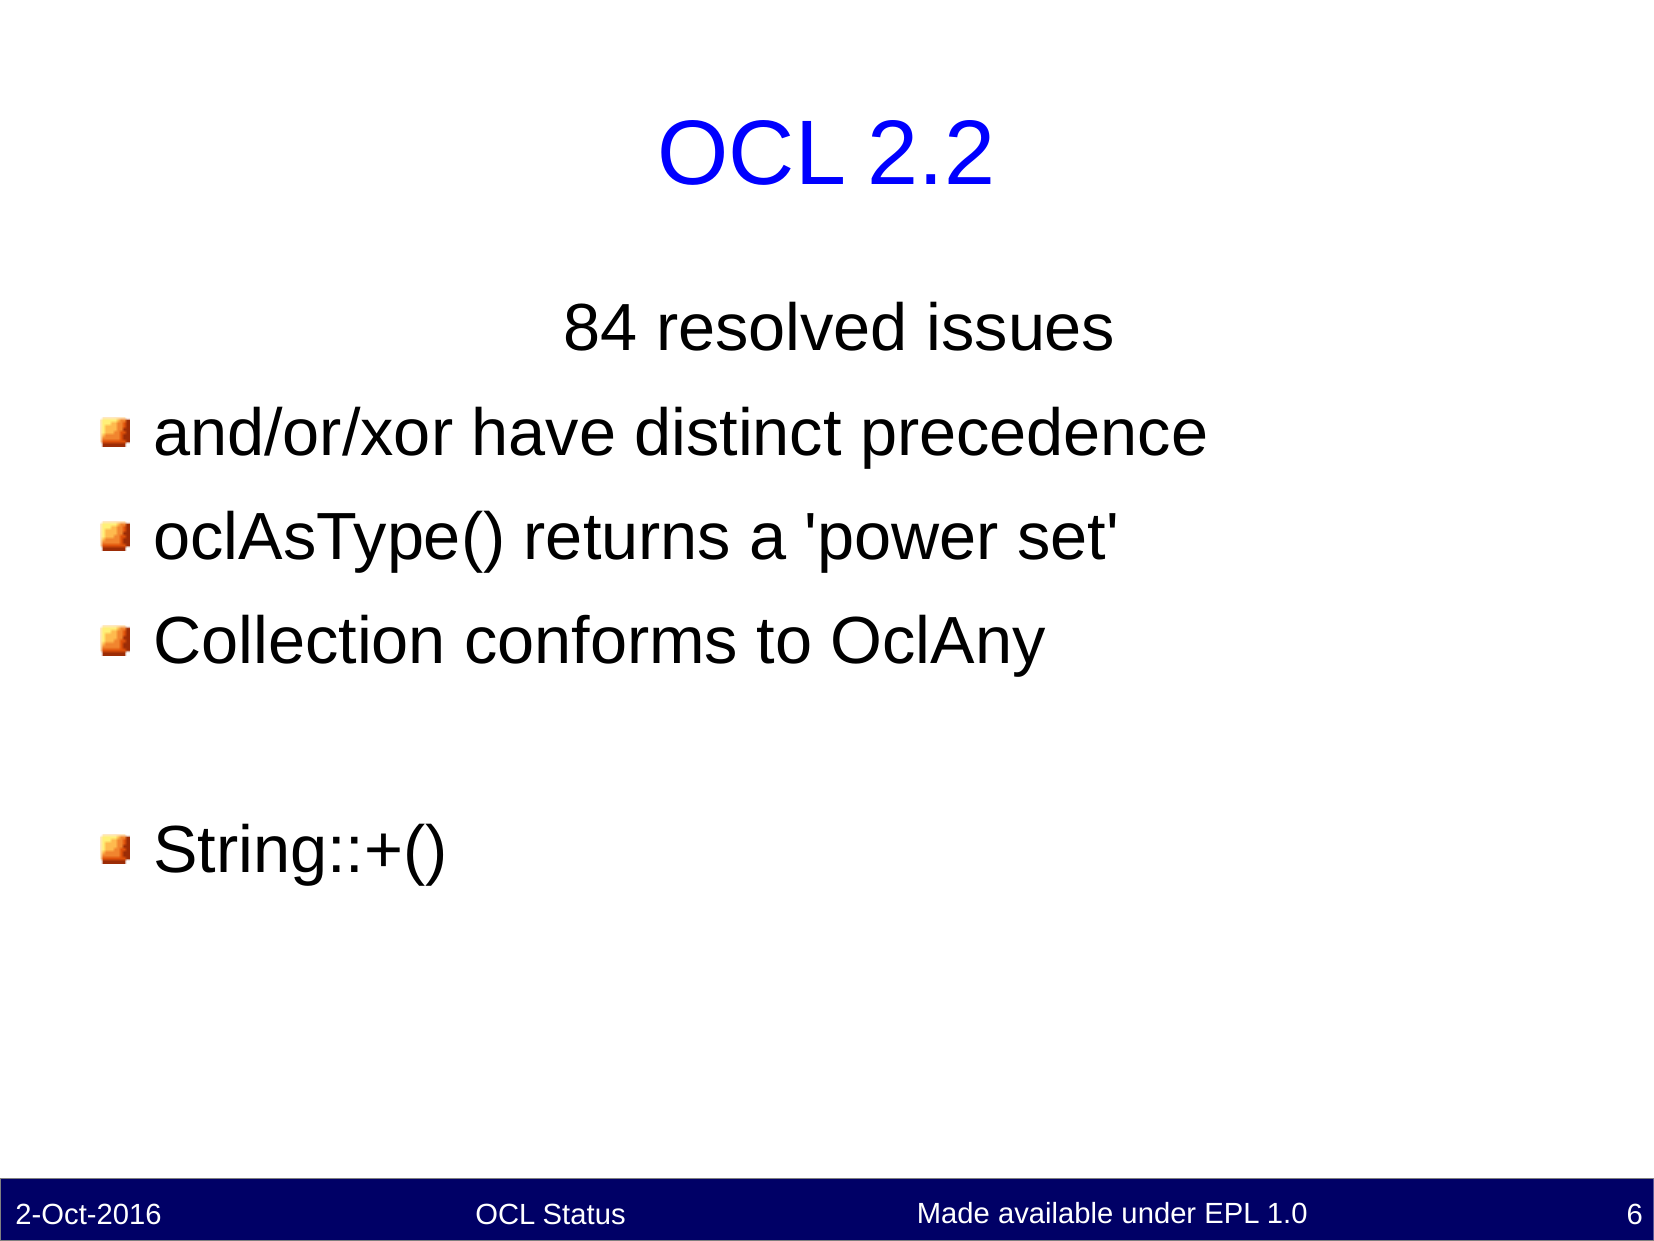

# OCL 2.2
 84 resolved issues
and/or/xor have distinct precedence
oclAsType() returns a 'power set'
Collection conforms to OclAny
String::+()
2-Oct-2016
OCL Status
6